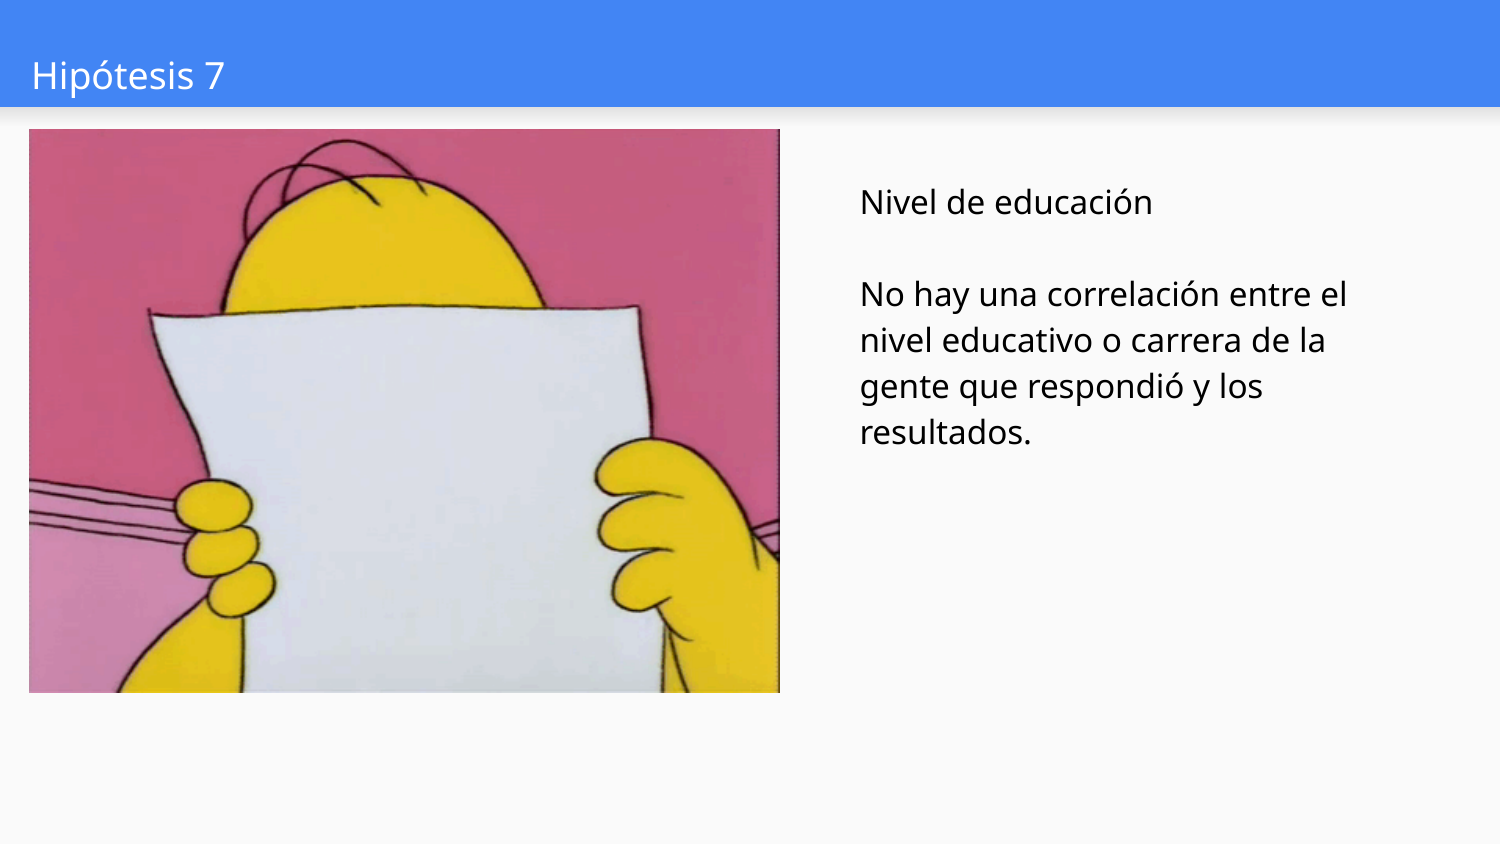

# Hipótesis 7
Nivel de educación
No hay una correlación entre el nivel educativo o carrera de la gente que respondió y los resultados.